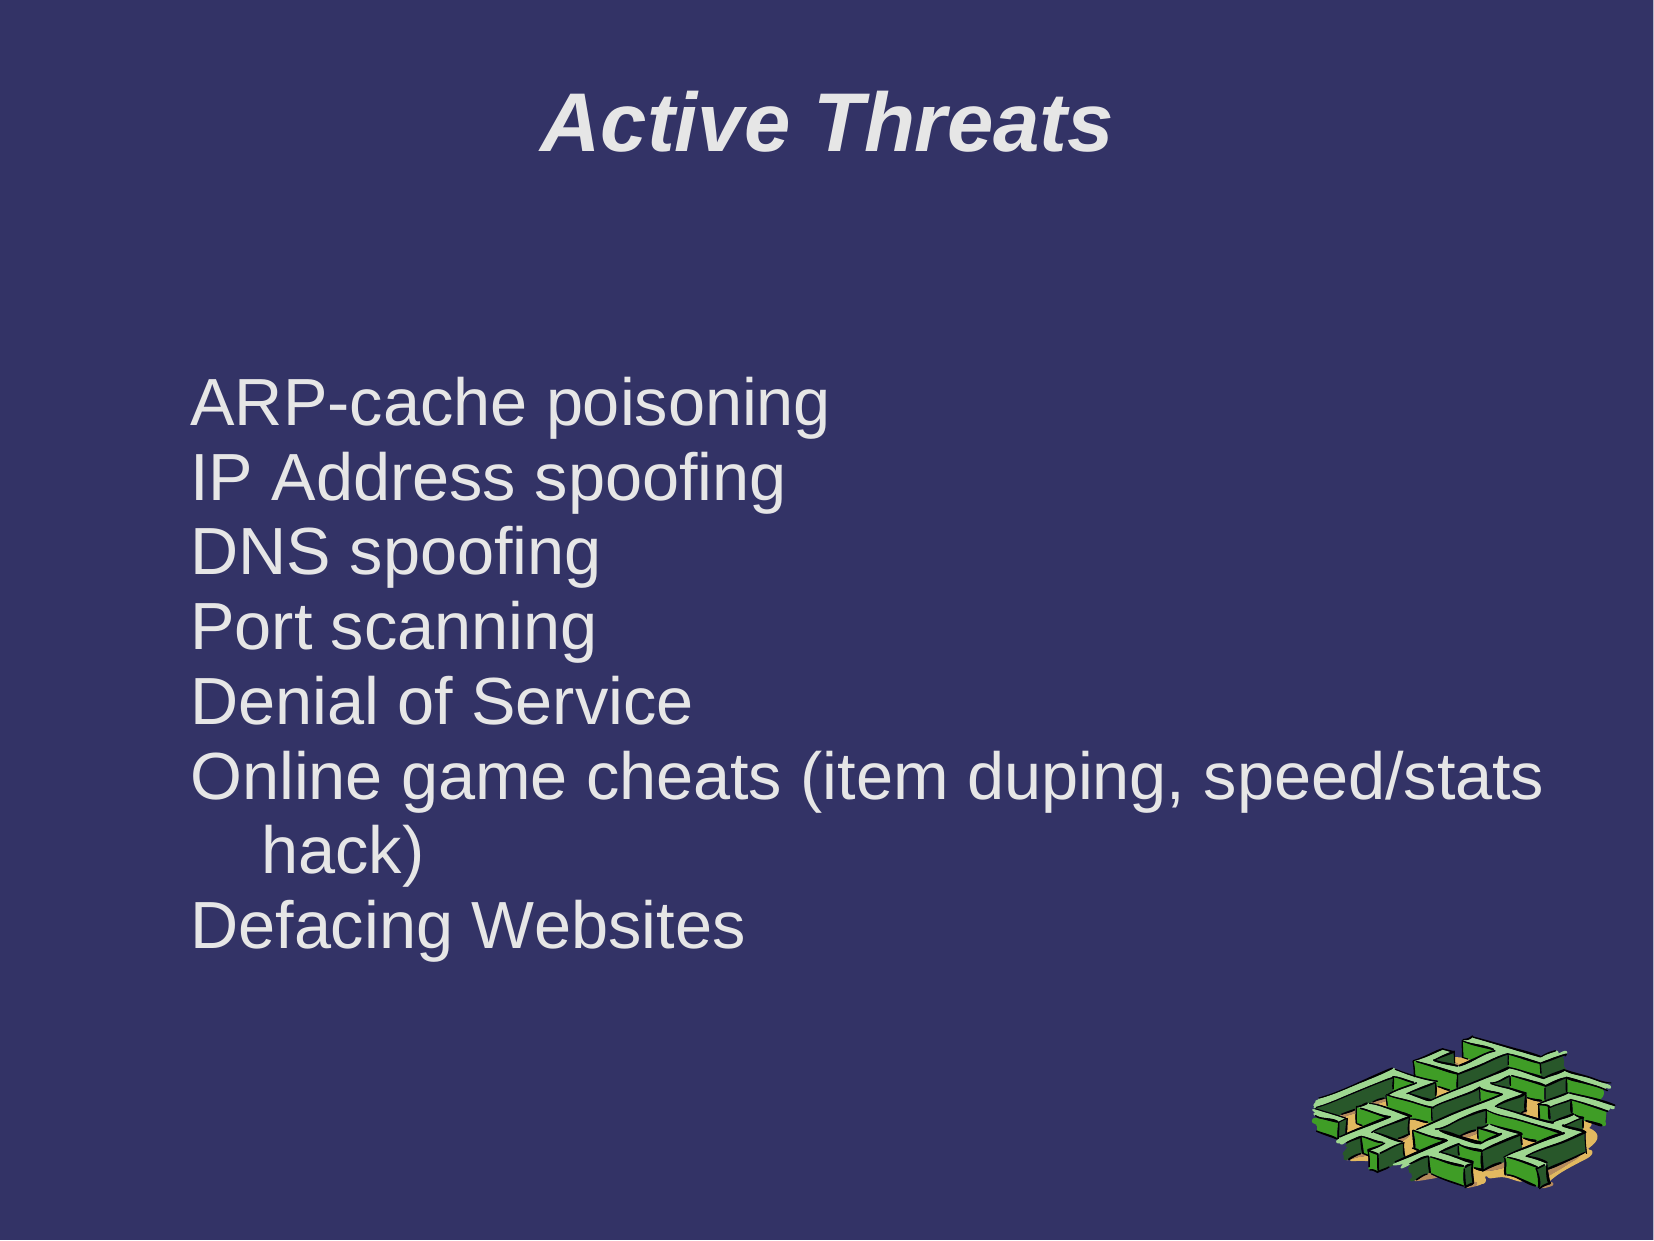

# Active Threats
ARP-cache poisoning
IP Address spoofing
DNS spoofing
Port scanning
Denial of Service
Online game cheats (item duping, speed/stats hack)
Defacing Websites